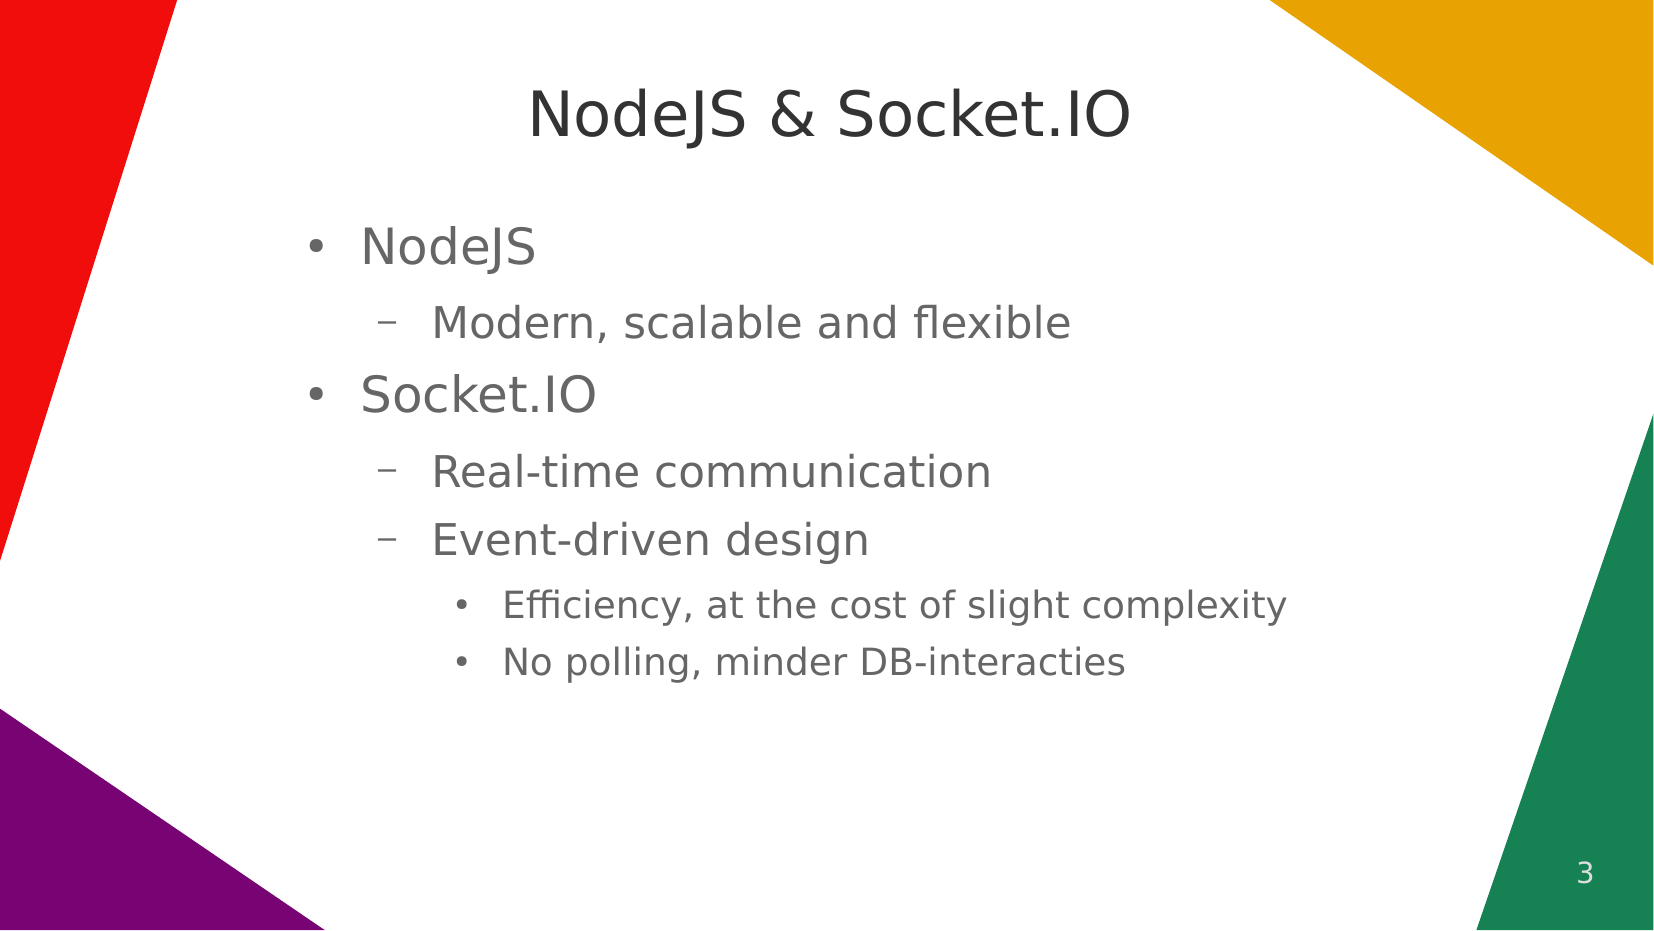

# NodeJS & Socket.IO
NodeJS
Modern, scalable and flexible
Socket.IO
Real-time communication
Event-driven design
Efficiency, at the cost of slight complexity
No polling, minder DB-interacties
3